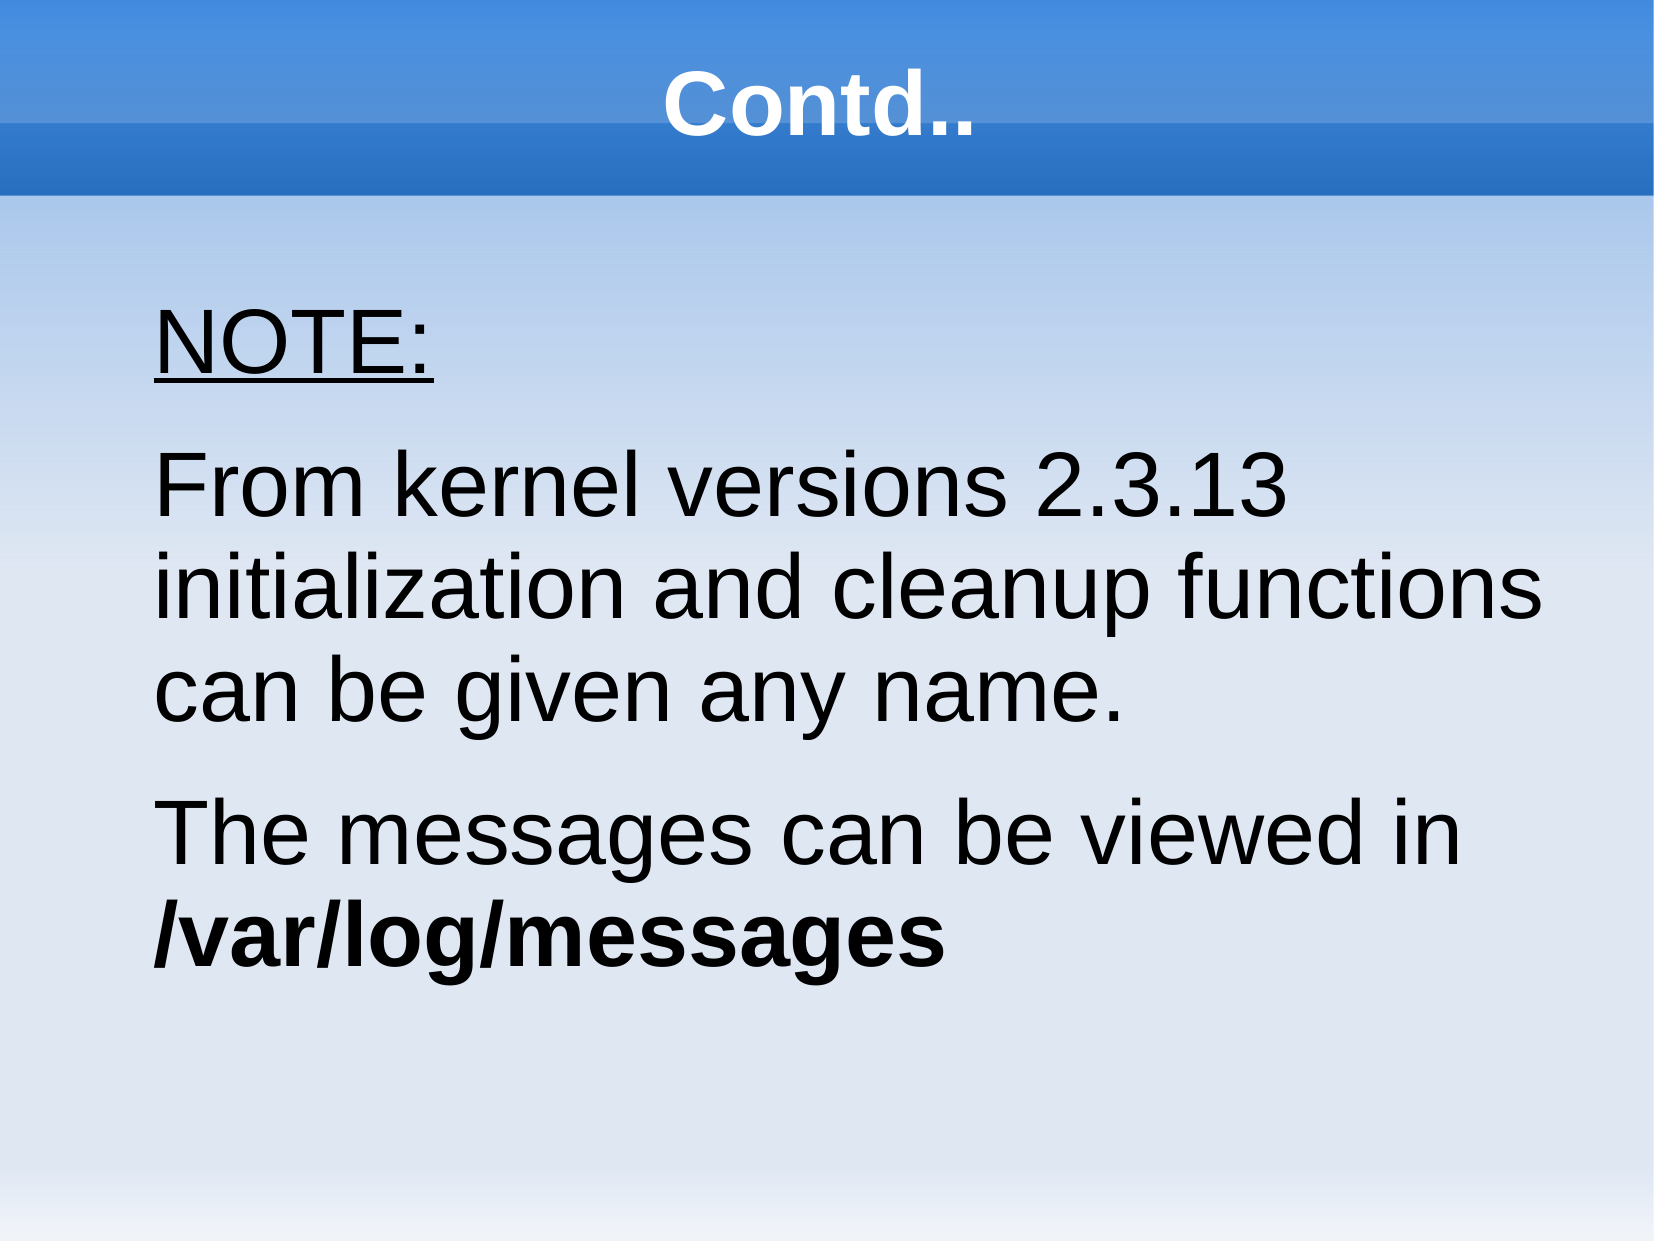

# Contd..
NOTE:
From kernel versions 2.3.13 initialization and cleanup functions can be given any name.
The messages can be viewed in /var/log/messages